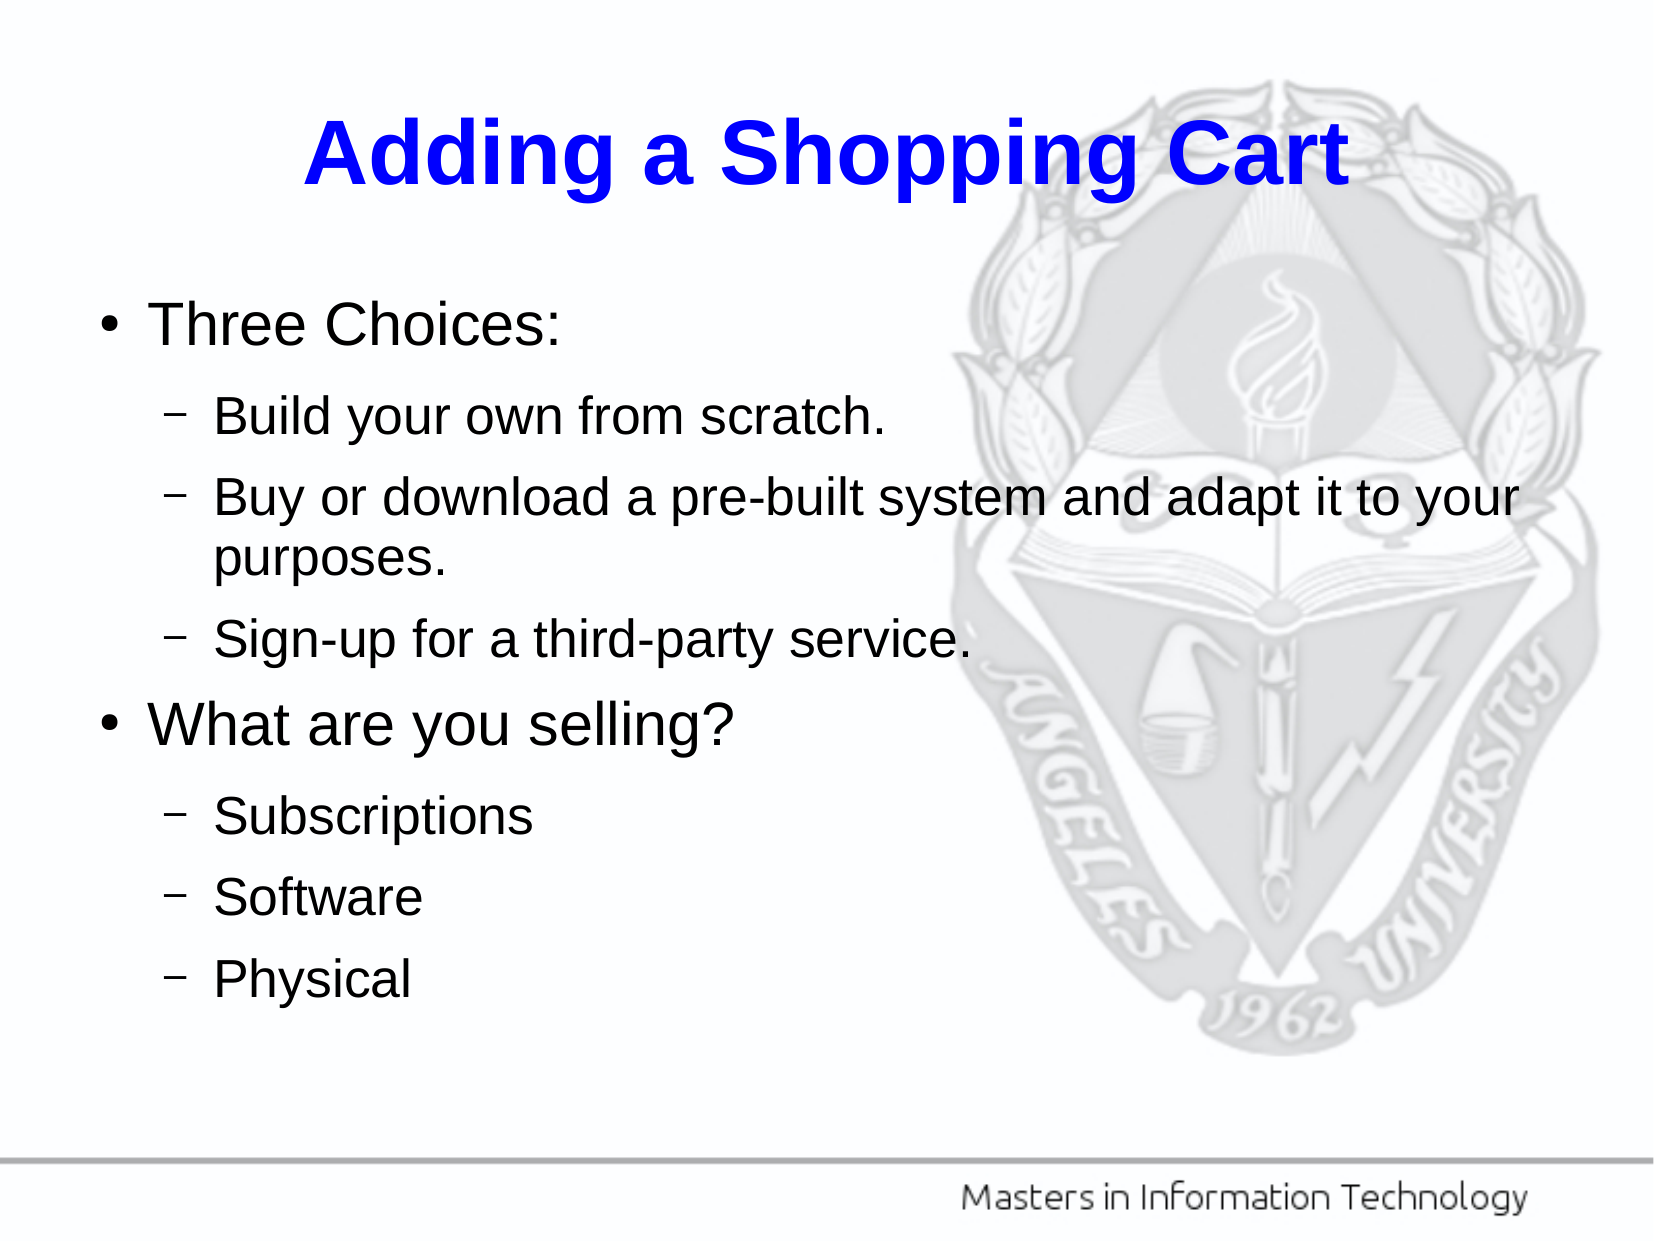

# Adding a Shopping Cart
Three Choices:
Build your own from scratch.
Buy or download a pre-built system and adapt it to your purposes.
Sign-up for a third-party service.
What are you selling?
Subscriptions
Software
Physical